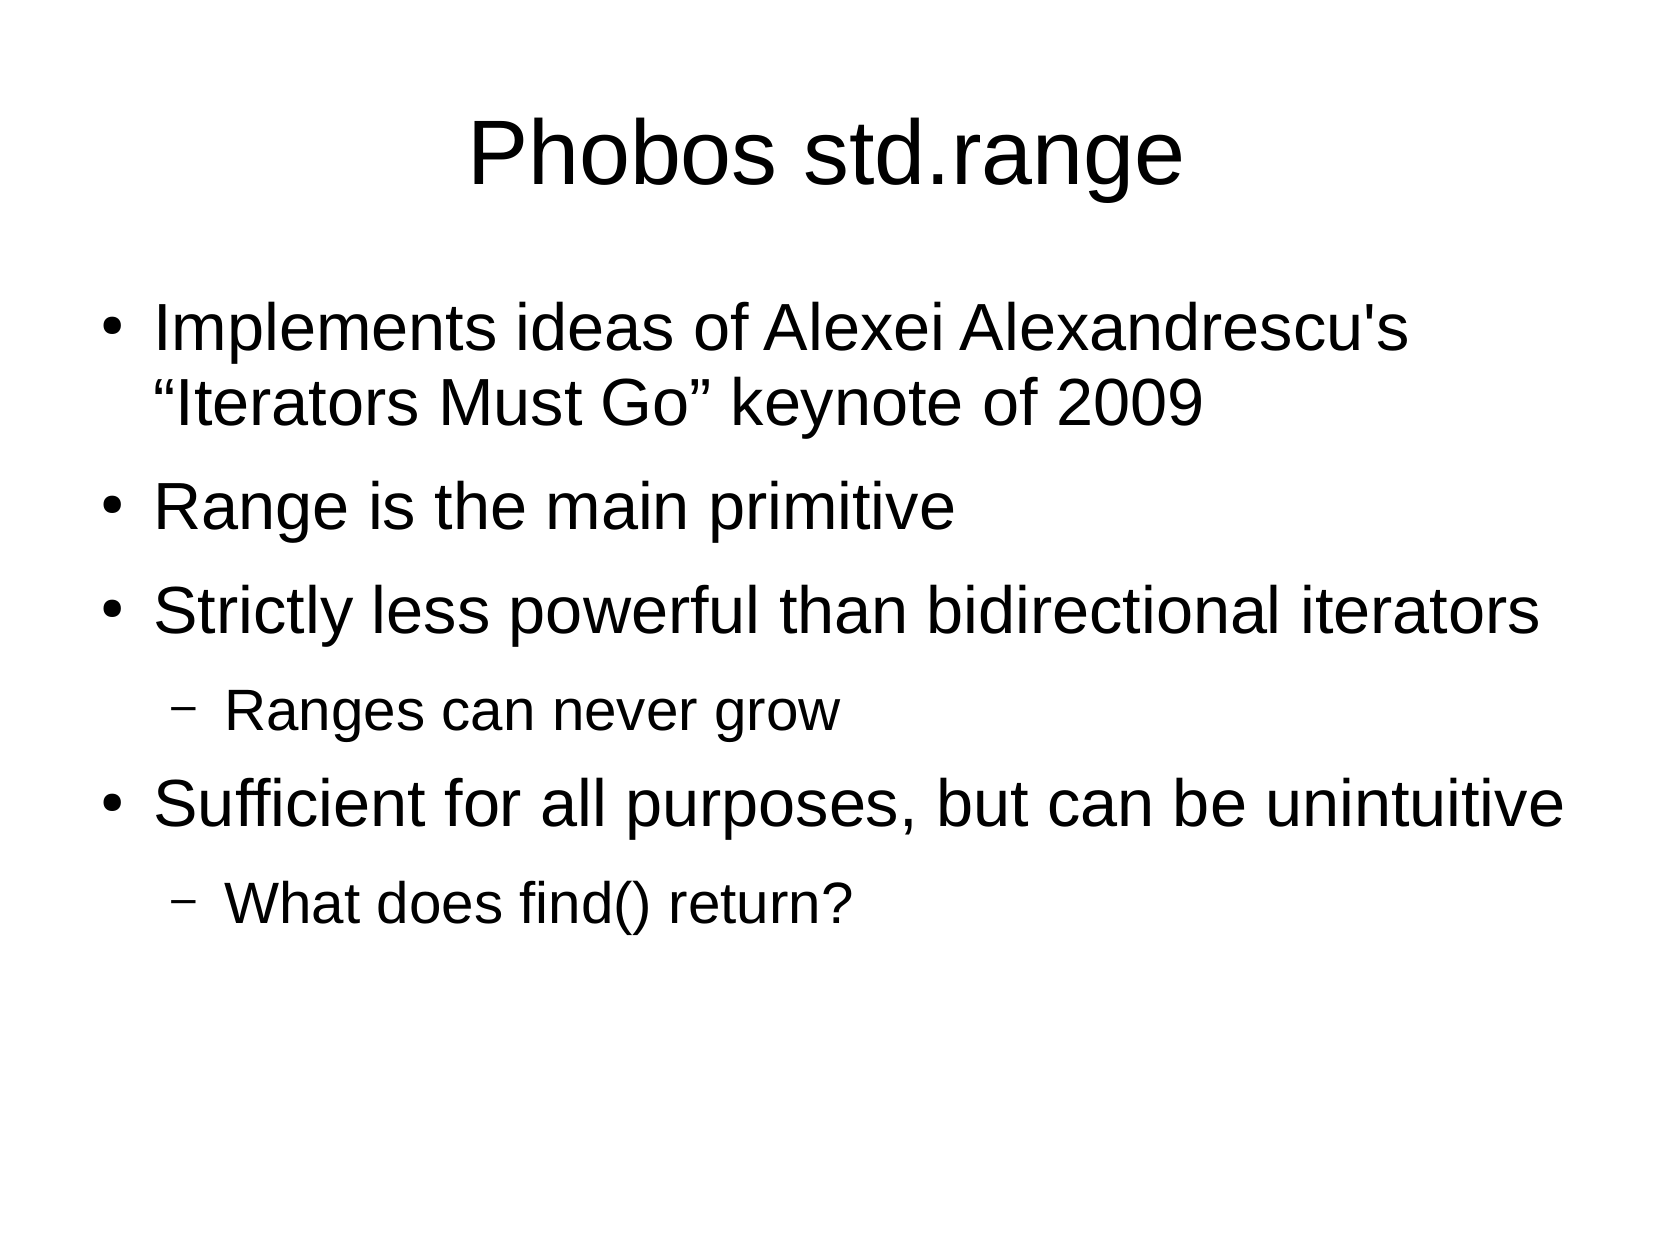

# Phobos std.range
Implements ideas of Alexei Alexandrescu's “Iterators Must Go” keynote of 2009
Range is the main primitive
Strictly less powerful than bidirectional iterators
Ranges can never grow
Sufficient for all purposes, but can be unintuitive
What does find() return?